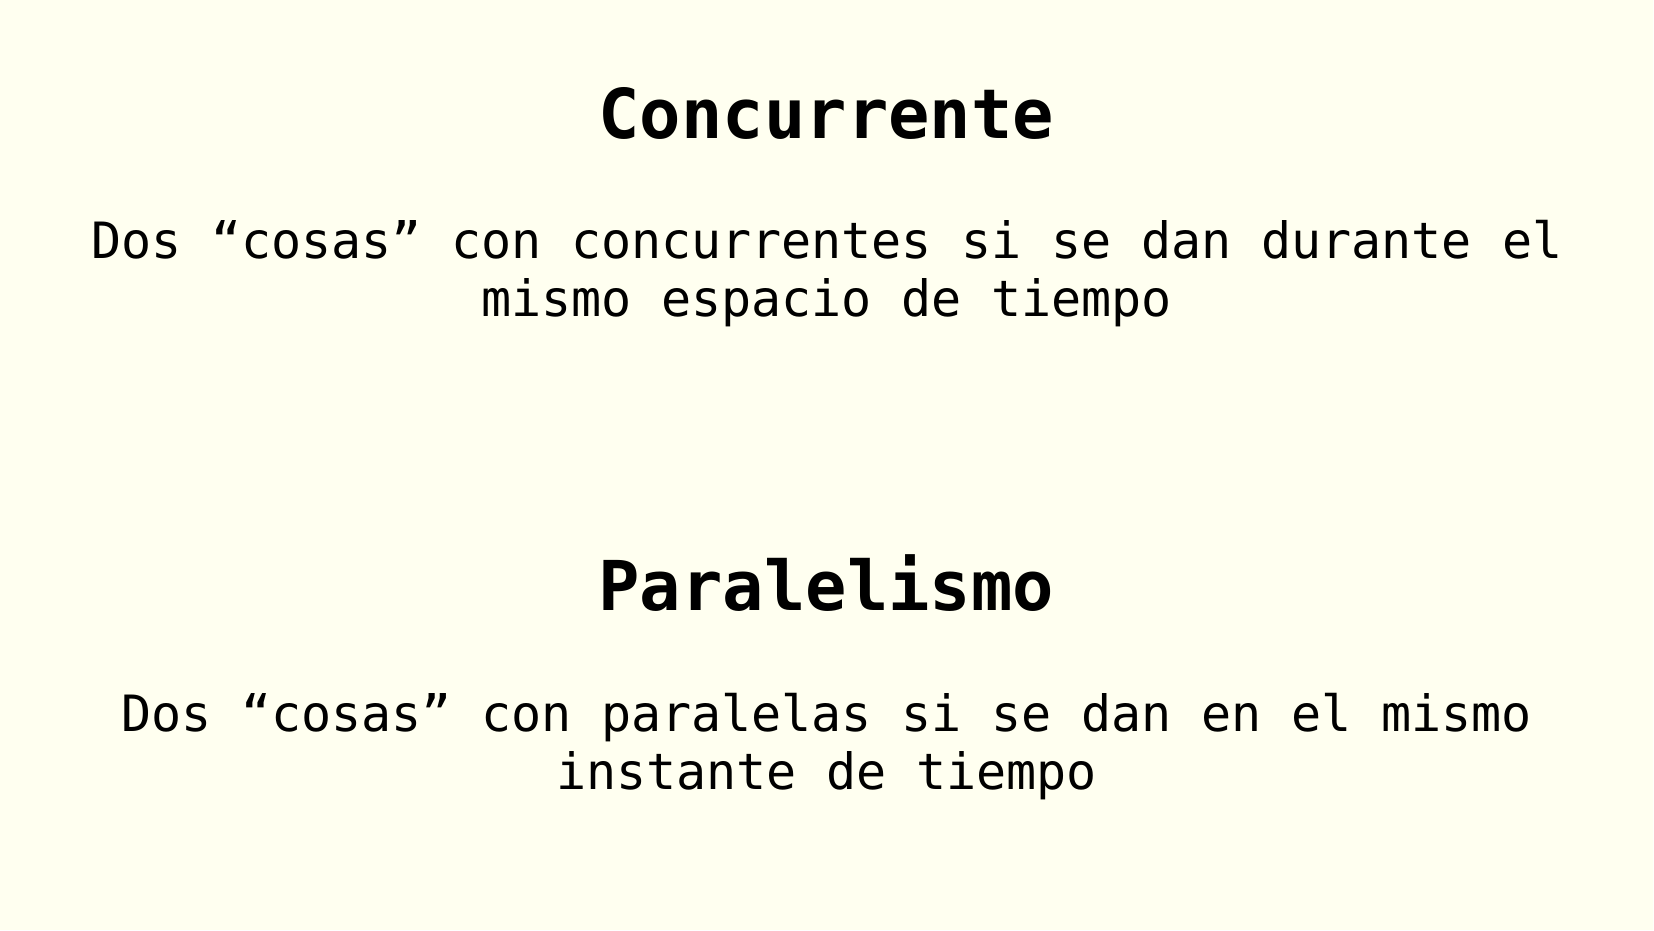

# Concurrente
Dos “cosas” con concurrentes si se dan durante el mismo espacio de tiempo
Paralelismo
Dos “cosas” con paralelas si se dan en el mismo instante de tiempo